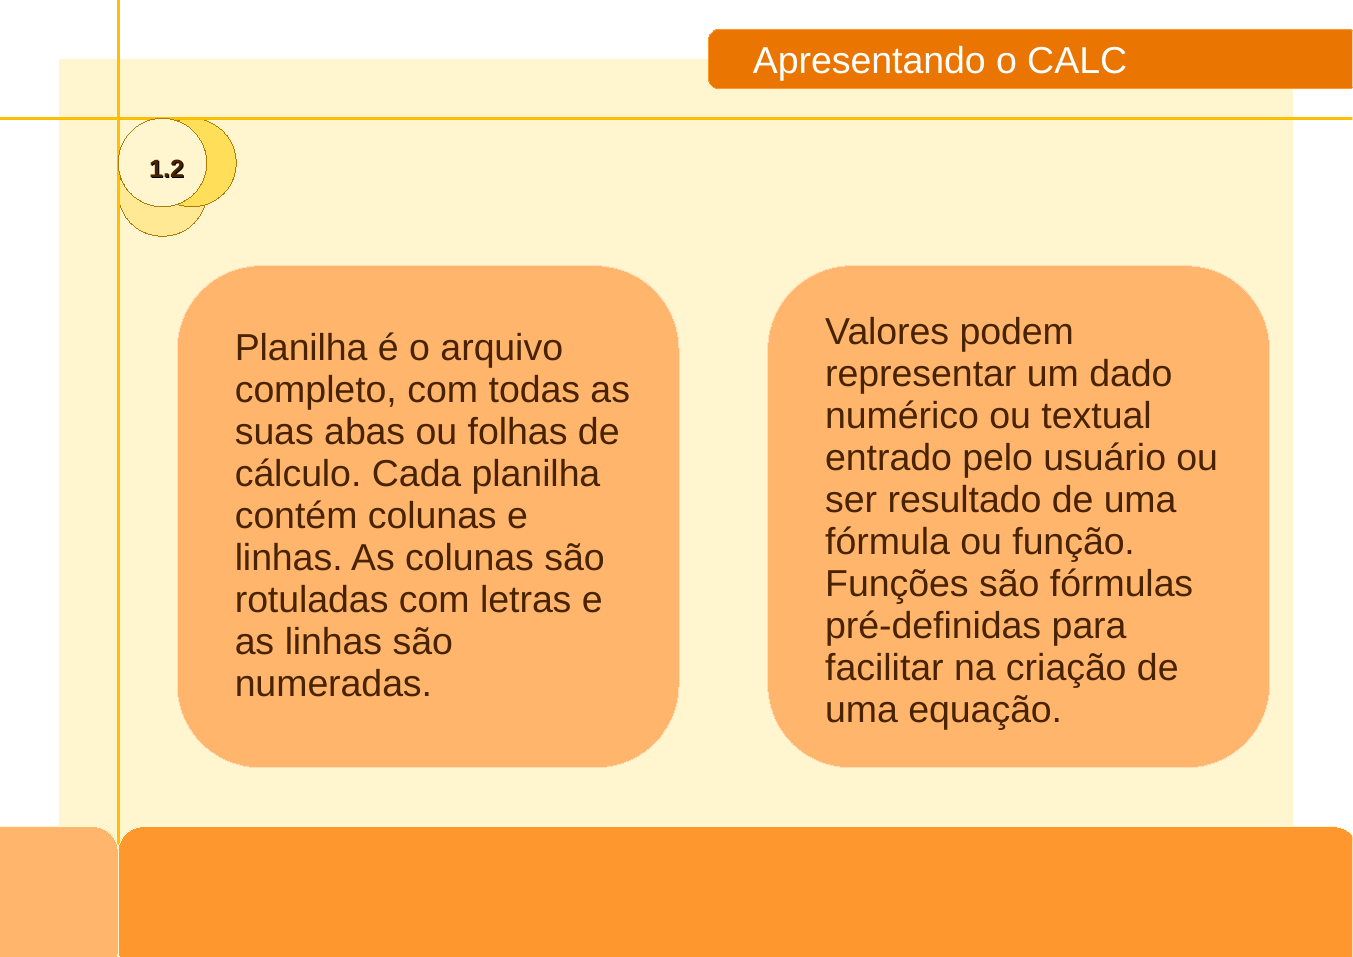

Apresentando o CALC
1.2
Valores podem representar um dado numérico ou textual entrado pelo usuário ou ser resultado de uma fórmula ou função. Funções são fórmulas pré-definidas para facilitar na criação de uma equação.
Planilha é o arquivo completo, com todas as suas abas ou folhas de cálculo. Cada planilha contém colunas e linhas. As colunas são rotuladas com letras e as linhas são numeradas.